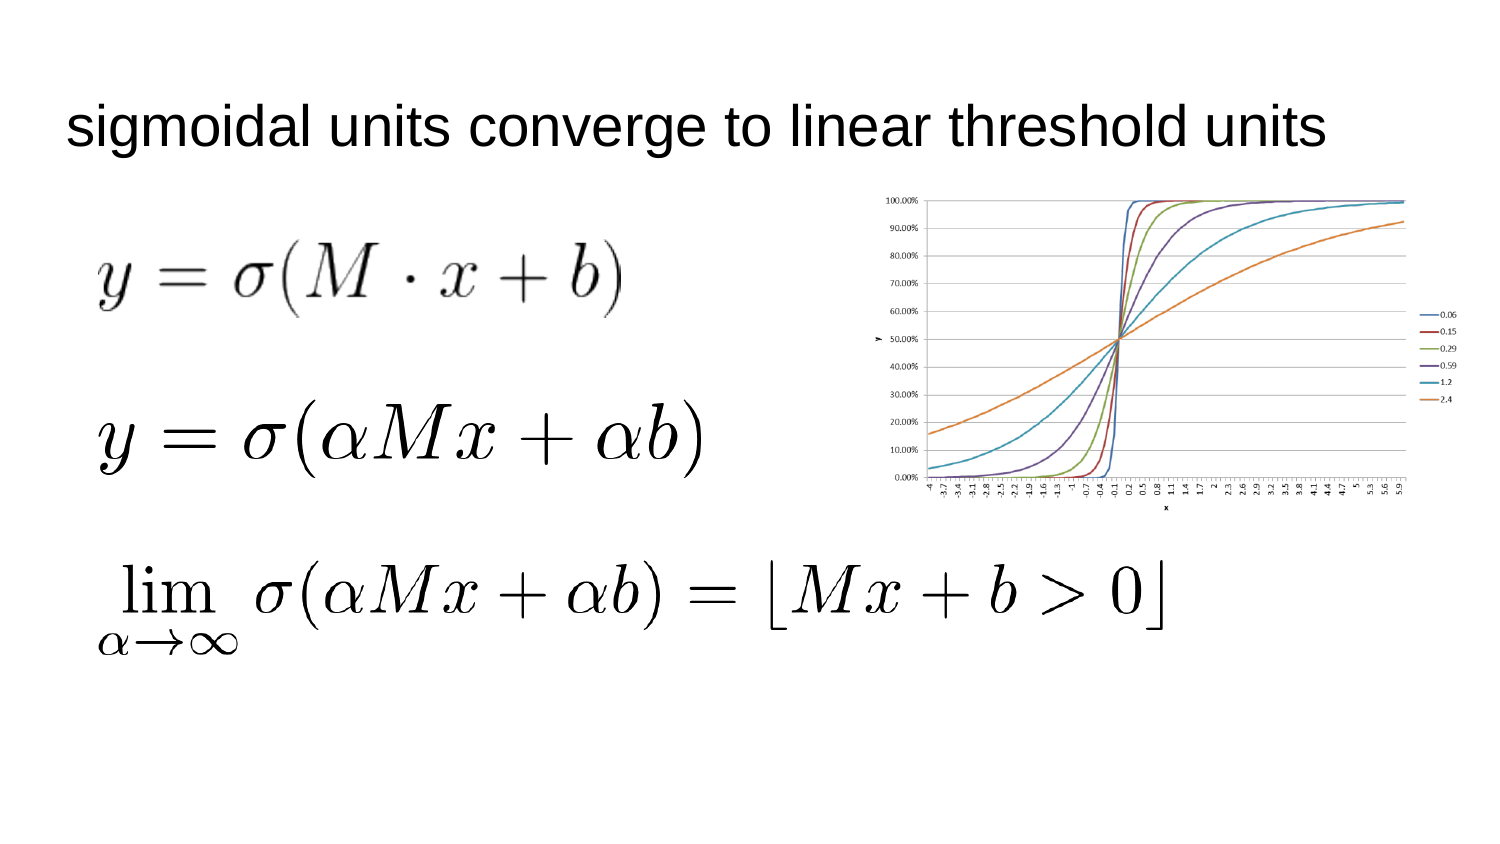

# sigmoidal units converge to linear threshold units